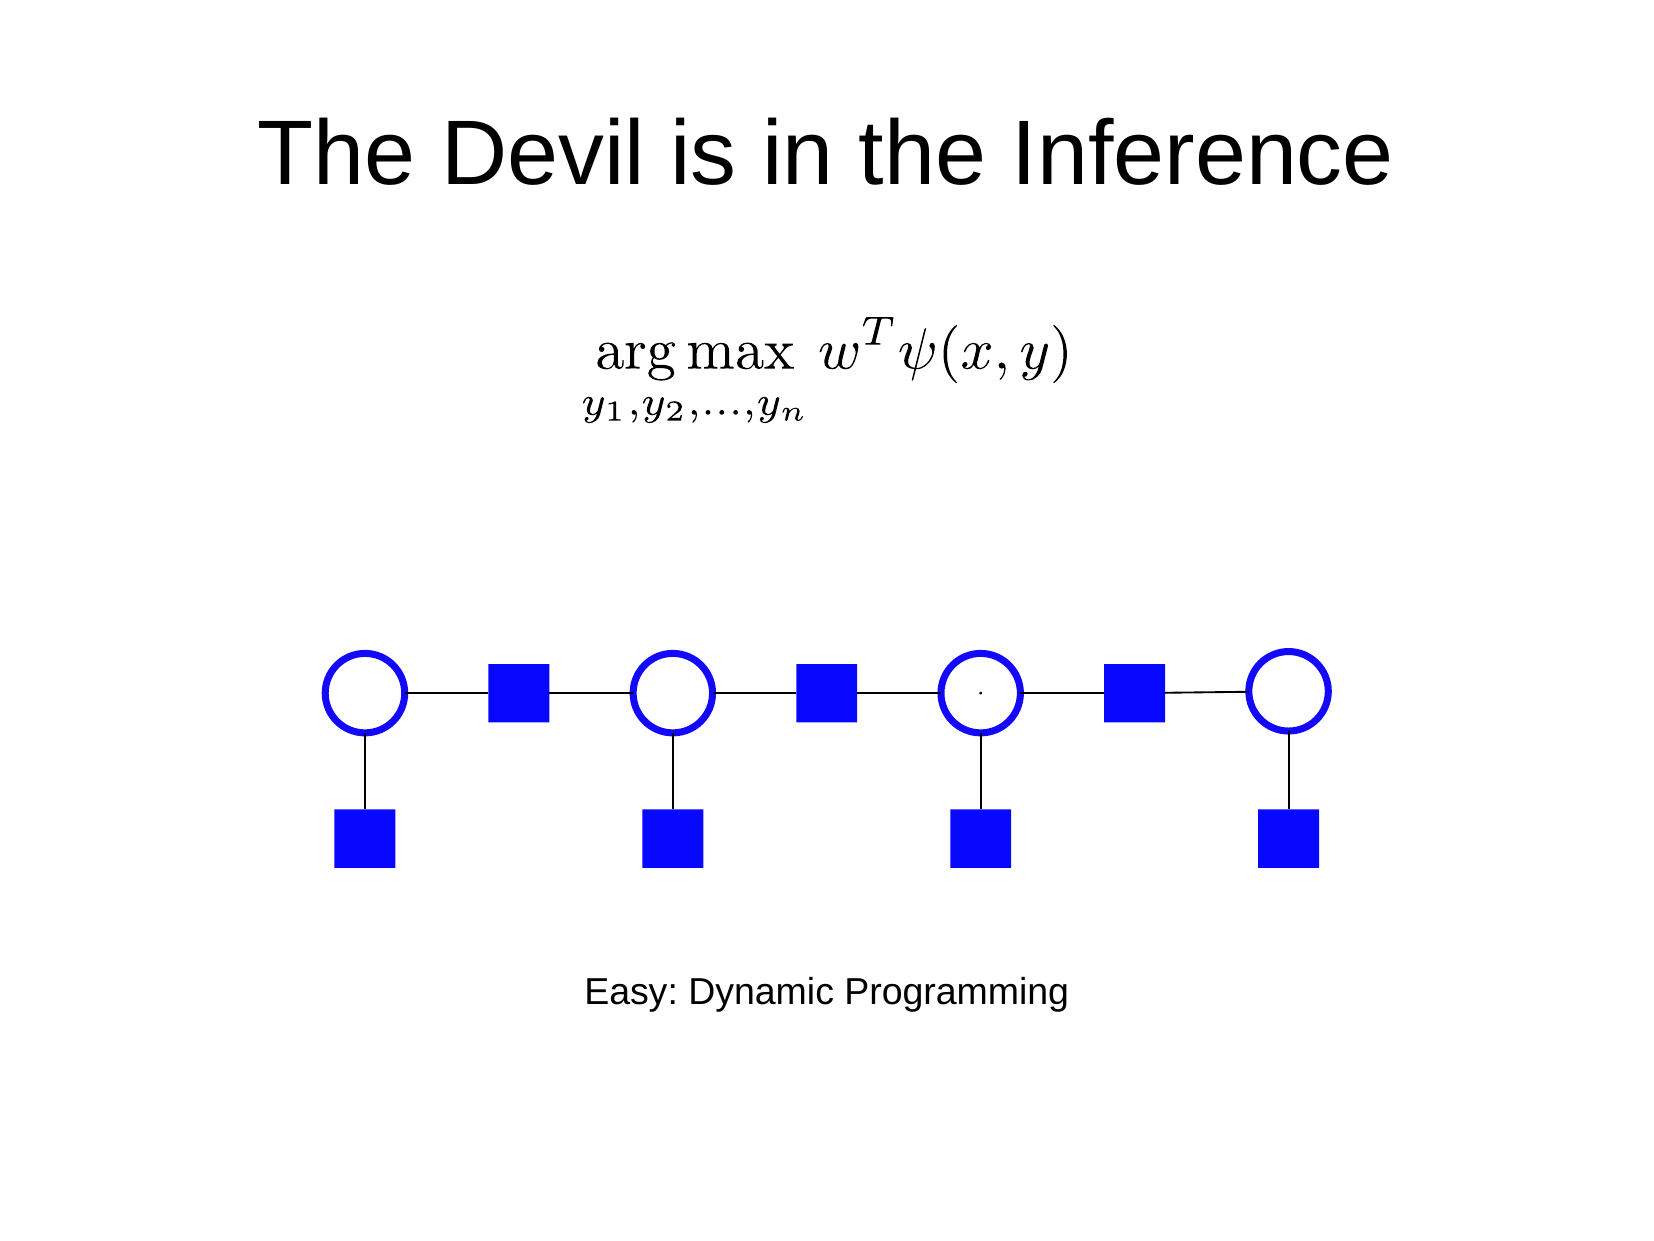

# The Devil is in the Inference
Easy: Dynamic Programming